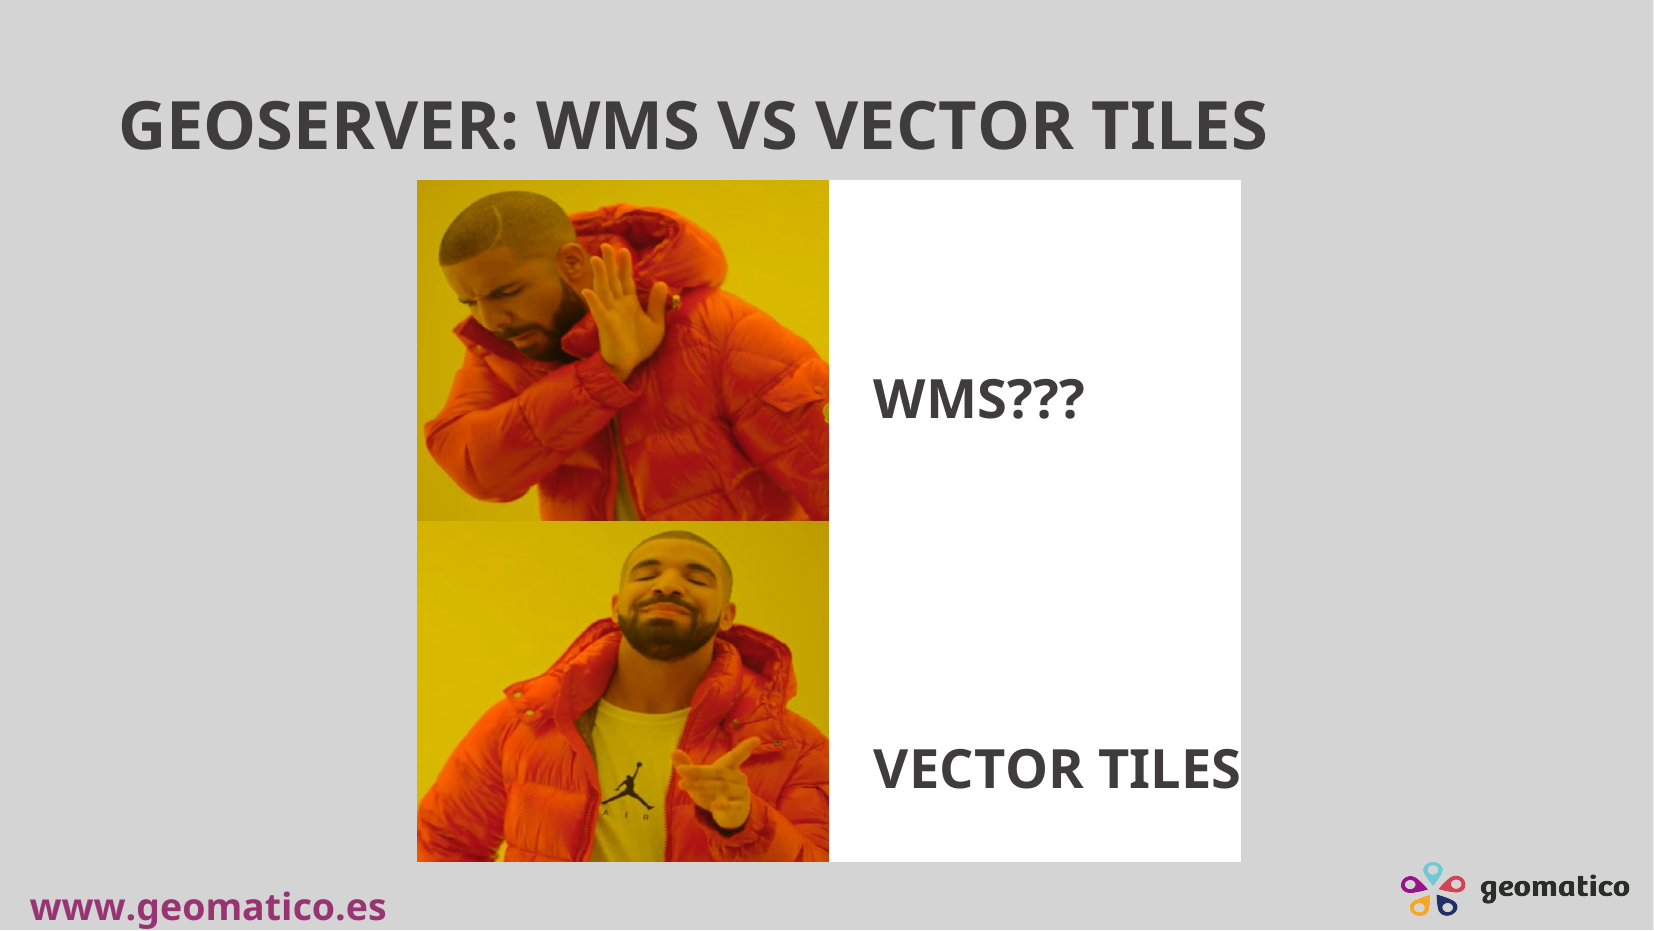

Geoserver: Wms VS vector tiles
Wms???
VECTOR TILES